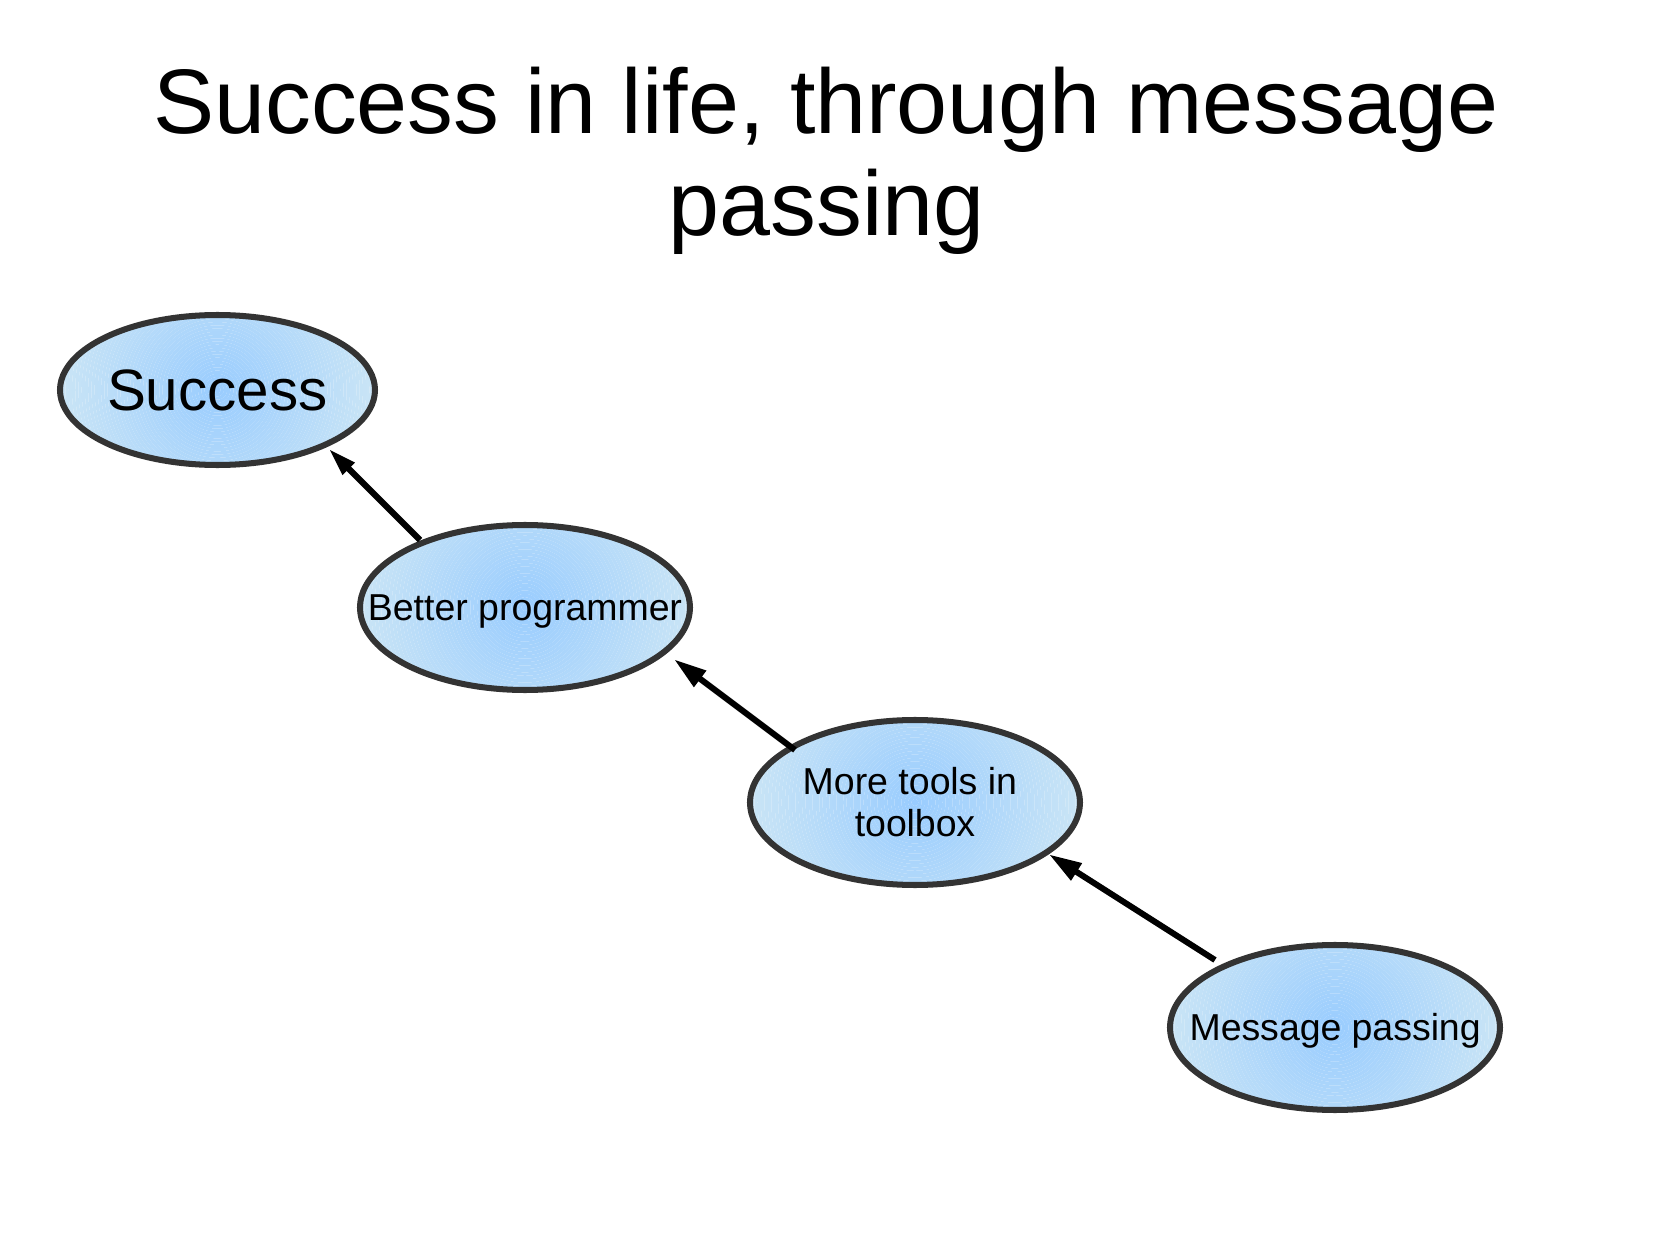

# Success in life, through message passing
Success
Better programmer
More tools in
toolbox
Message passing